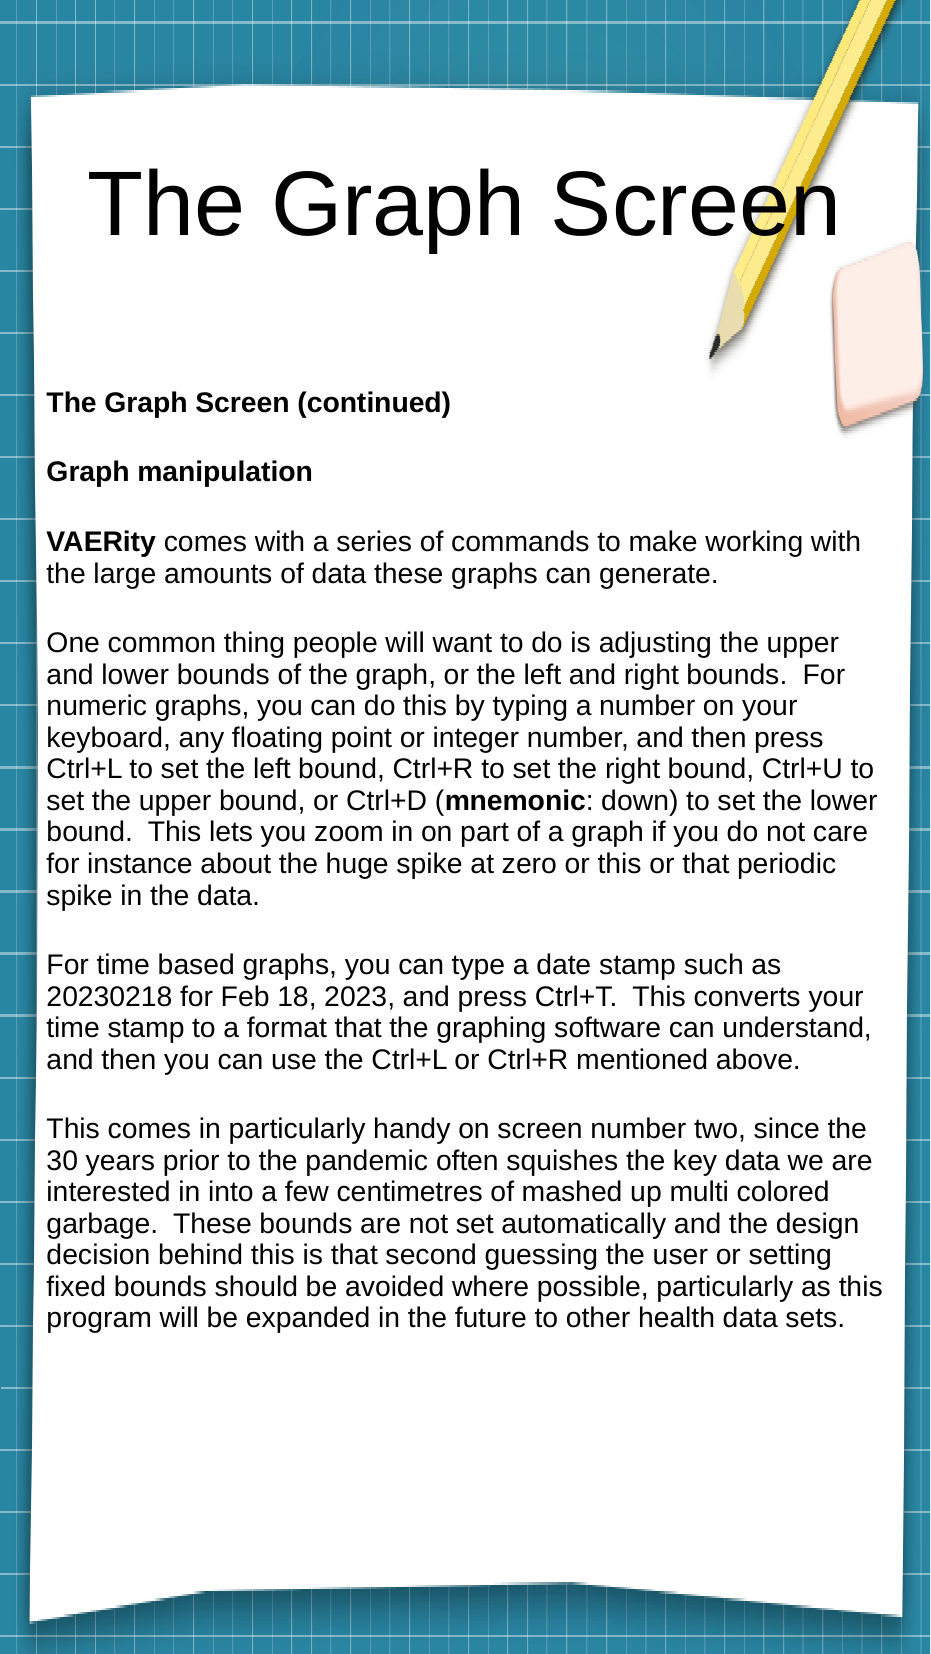

# The Graph Screen
The Graph Screen (continued)
Graph manipulation
VAERity comes with a series of commands to make working with the large amounts of data these graphs can generate.
One common thing people will want to do is adjusting the upper and lower bounds of the graph, or the left and right bounds. For numeric graphs, you can do this by typing a number on your keyboard, any floating point or integer number, and then press Ctrl+L to set the left bound, Ctrl+R to set the right bound, Ctrl+U to set the upper bound, or Ctrl+D (mnemonic: down) to set the lower bound. This lets you zoom in on part of a graph if you do not care for instance about the huge spike at zero or this or that periodic spike in the data.
For time based graphs, you can type a date stamp such as 20230218 for Feb 18, 2023, and press Ctrl+T. This converts your time stamp to a format that the graphing software can understand, and then you can use the Ctrl+L or Ctrl+R mentioned above.
This comes in particularly handy on screen number two, since the 30 years prior to the pandemic often squishes the key data we are interested in into a few centimetres of mashed up multi colored garbage. These bounds are not set automatically and the design decision behind this is that second guessing the user or setting fixed bounds should be avoided where possible, particularly as this program will be expanded in the future to other health data sets.